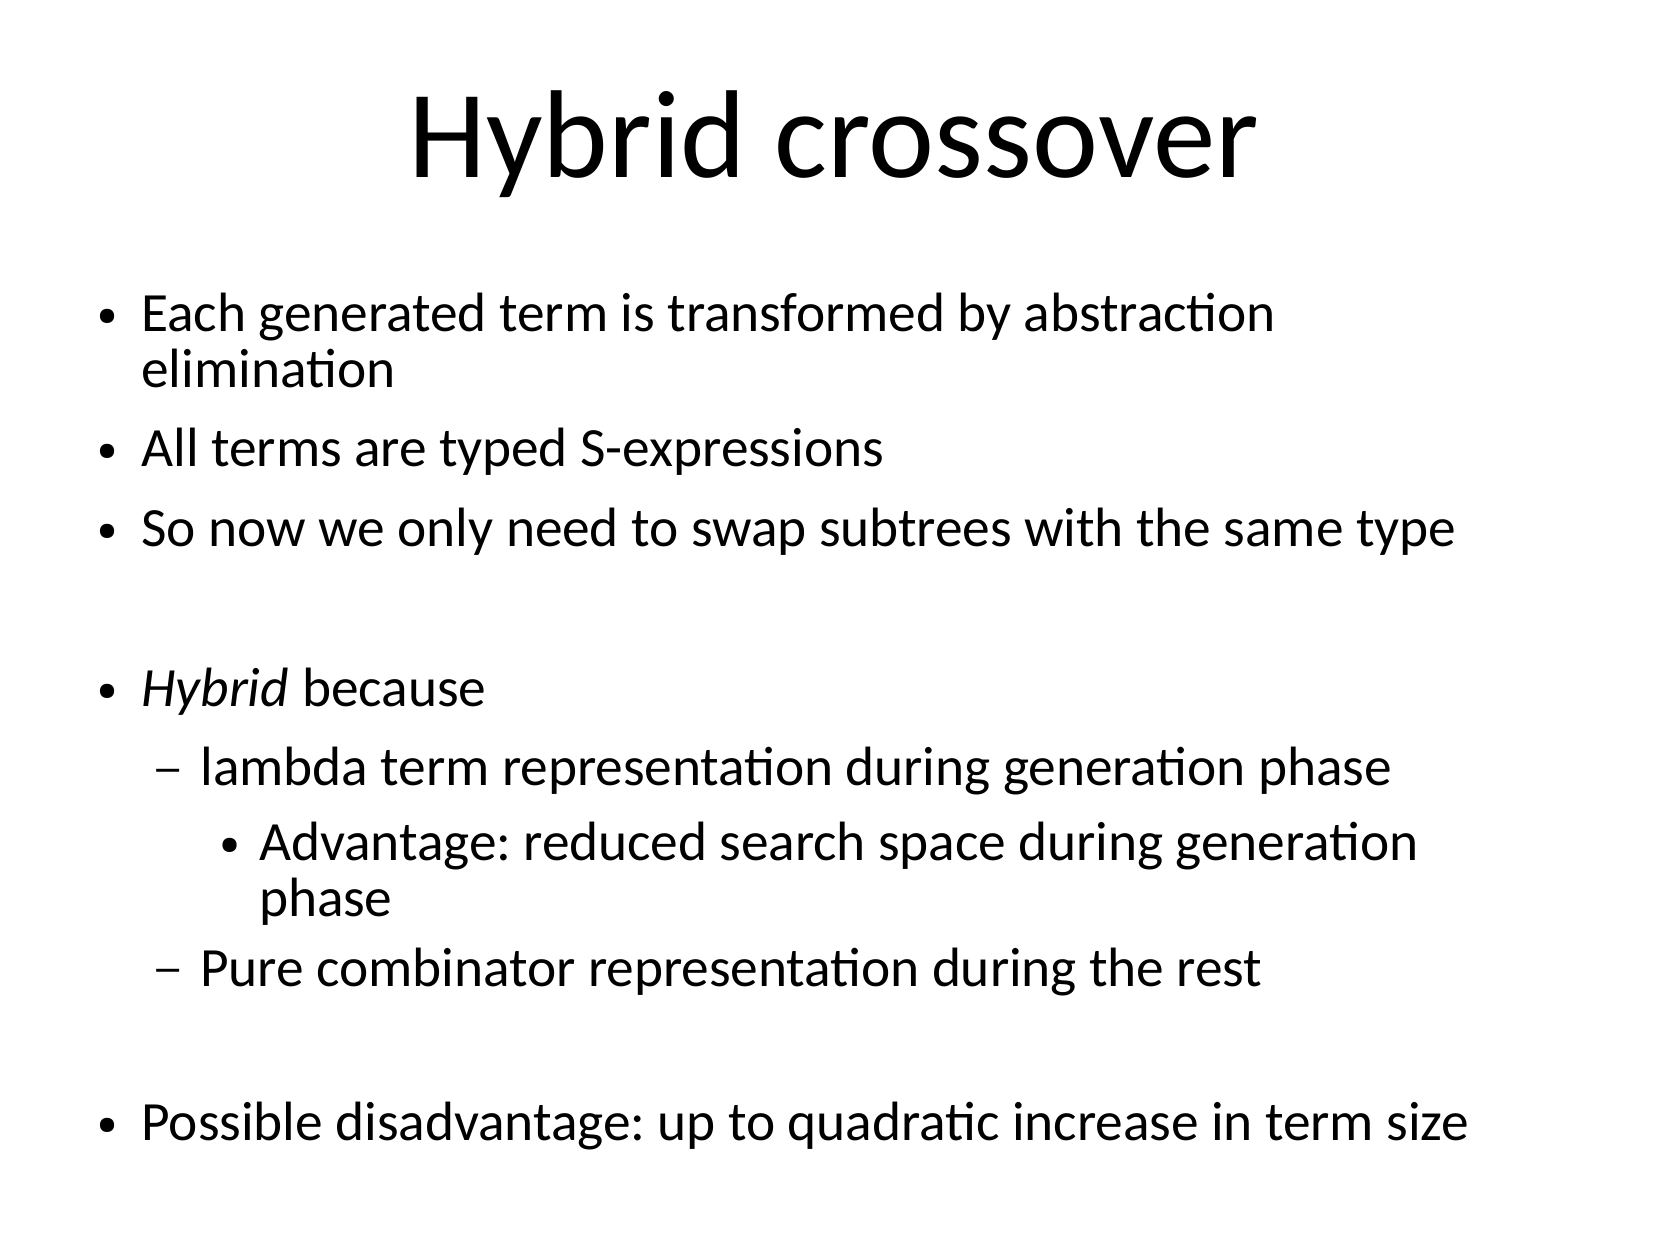

# Hybrid crossover
Each generated term is transformed by abstraction elimination
All terms are typed S-expressions
So now we only need to swap subtrees with the same type
Hybrid because
lambda term representation during generation phase
Advantage: reduced search space during generation phase
Pure combinator representation during the rest
Possible disadvantage: up to quadratic increase in term size